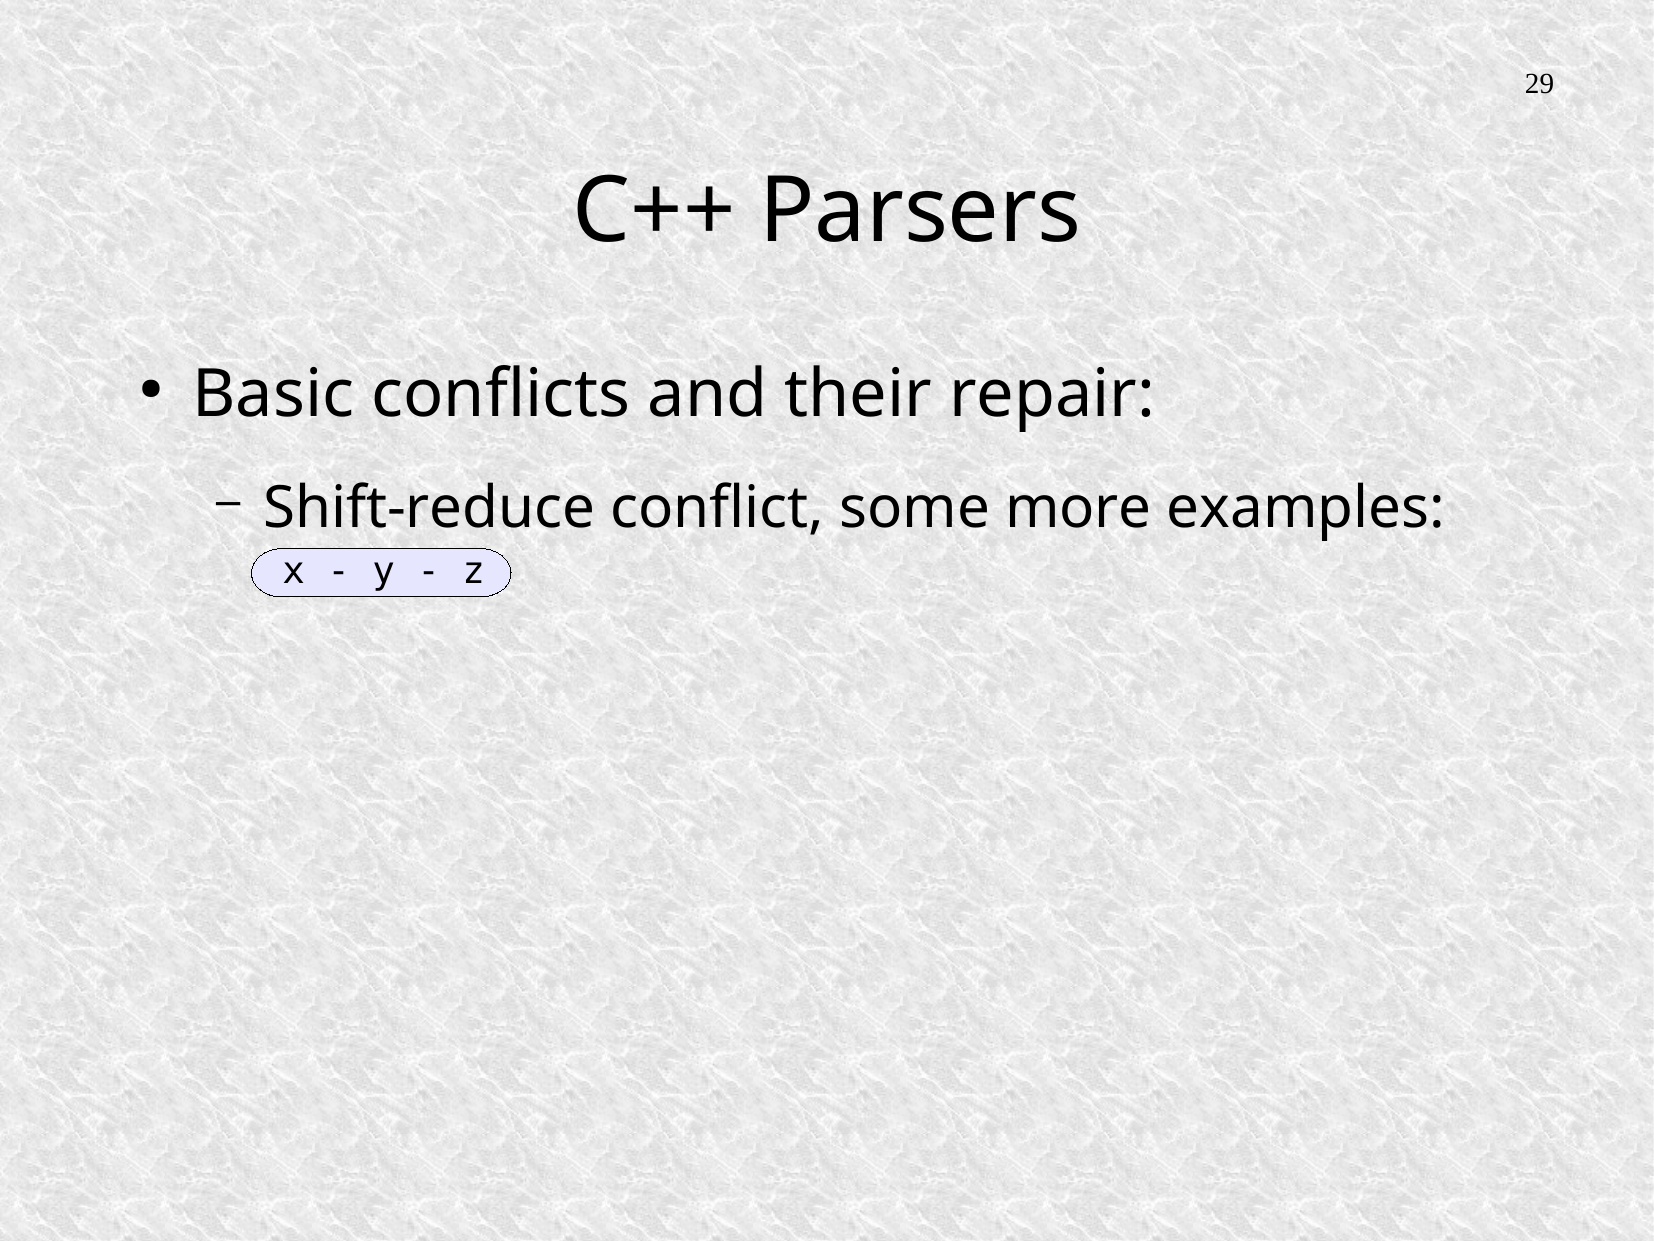

29
# C++ Parsers
Basic conflicts and their repair:
Shift-reduce conflict, some more examples:
x - y - z